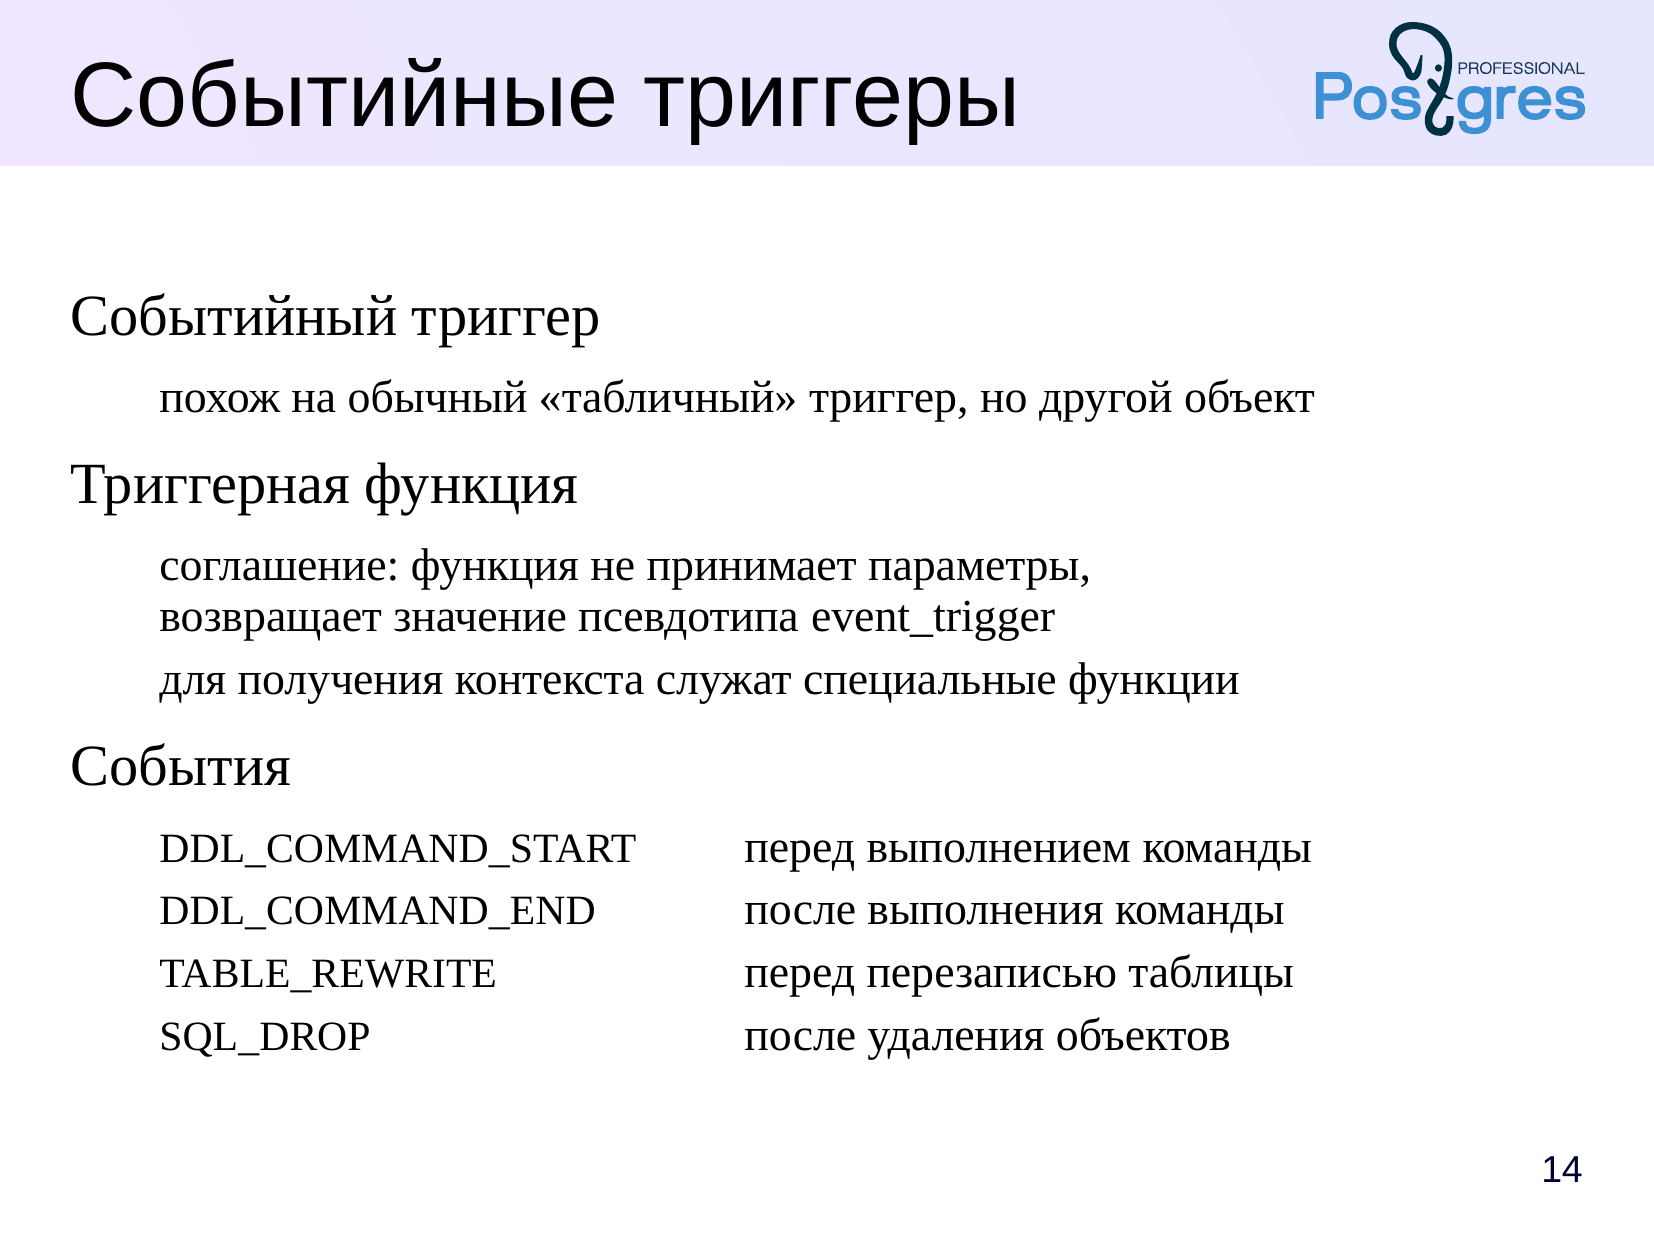

# Событийные триггеры
Событийный триггер
похож на обычный «табличный» триггер, но другой объект
Триггерная функция
соглашение: функция не принимает параметры,
возвращает значение псевдотипа event_trigger
для получения контекста служат специальные функции
События
DDL_COMMAND_START	перед выполнением команды
DDL_COMMAND_END	после выполнения команды
TABLE_REWRITE	перед перезаписью таблицы
SQL_DROP	после удаления объектов